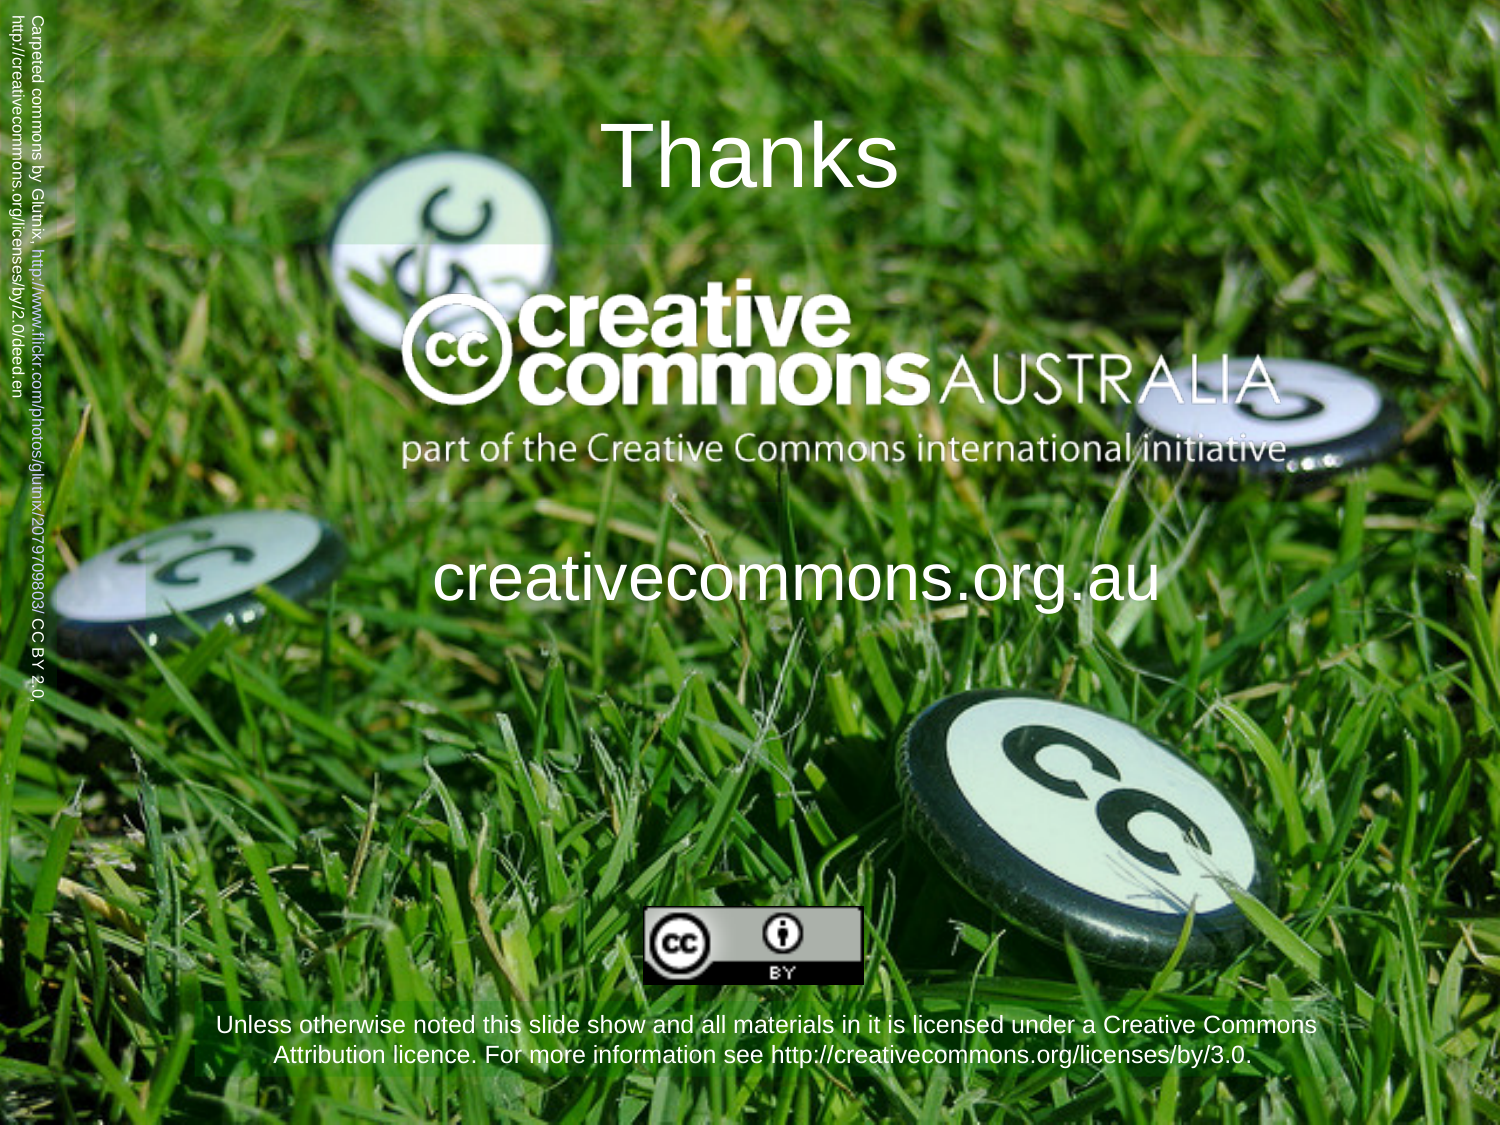

# Thanks
Carpeted commons by Glutnix, http://www.flickr.com/photos/glutnix/2079709803/ CC BY 2.0, http://creativecommons.org/licenses/by/2.0/deed.en
creativecommons.org.au
Unless otherwise noted this slide show and all materials in it is licensed under a Creative Commons Attribution licence. For more information see http://creativecommons.org/licenses/by/3.0.